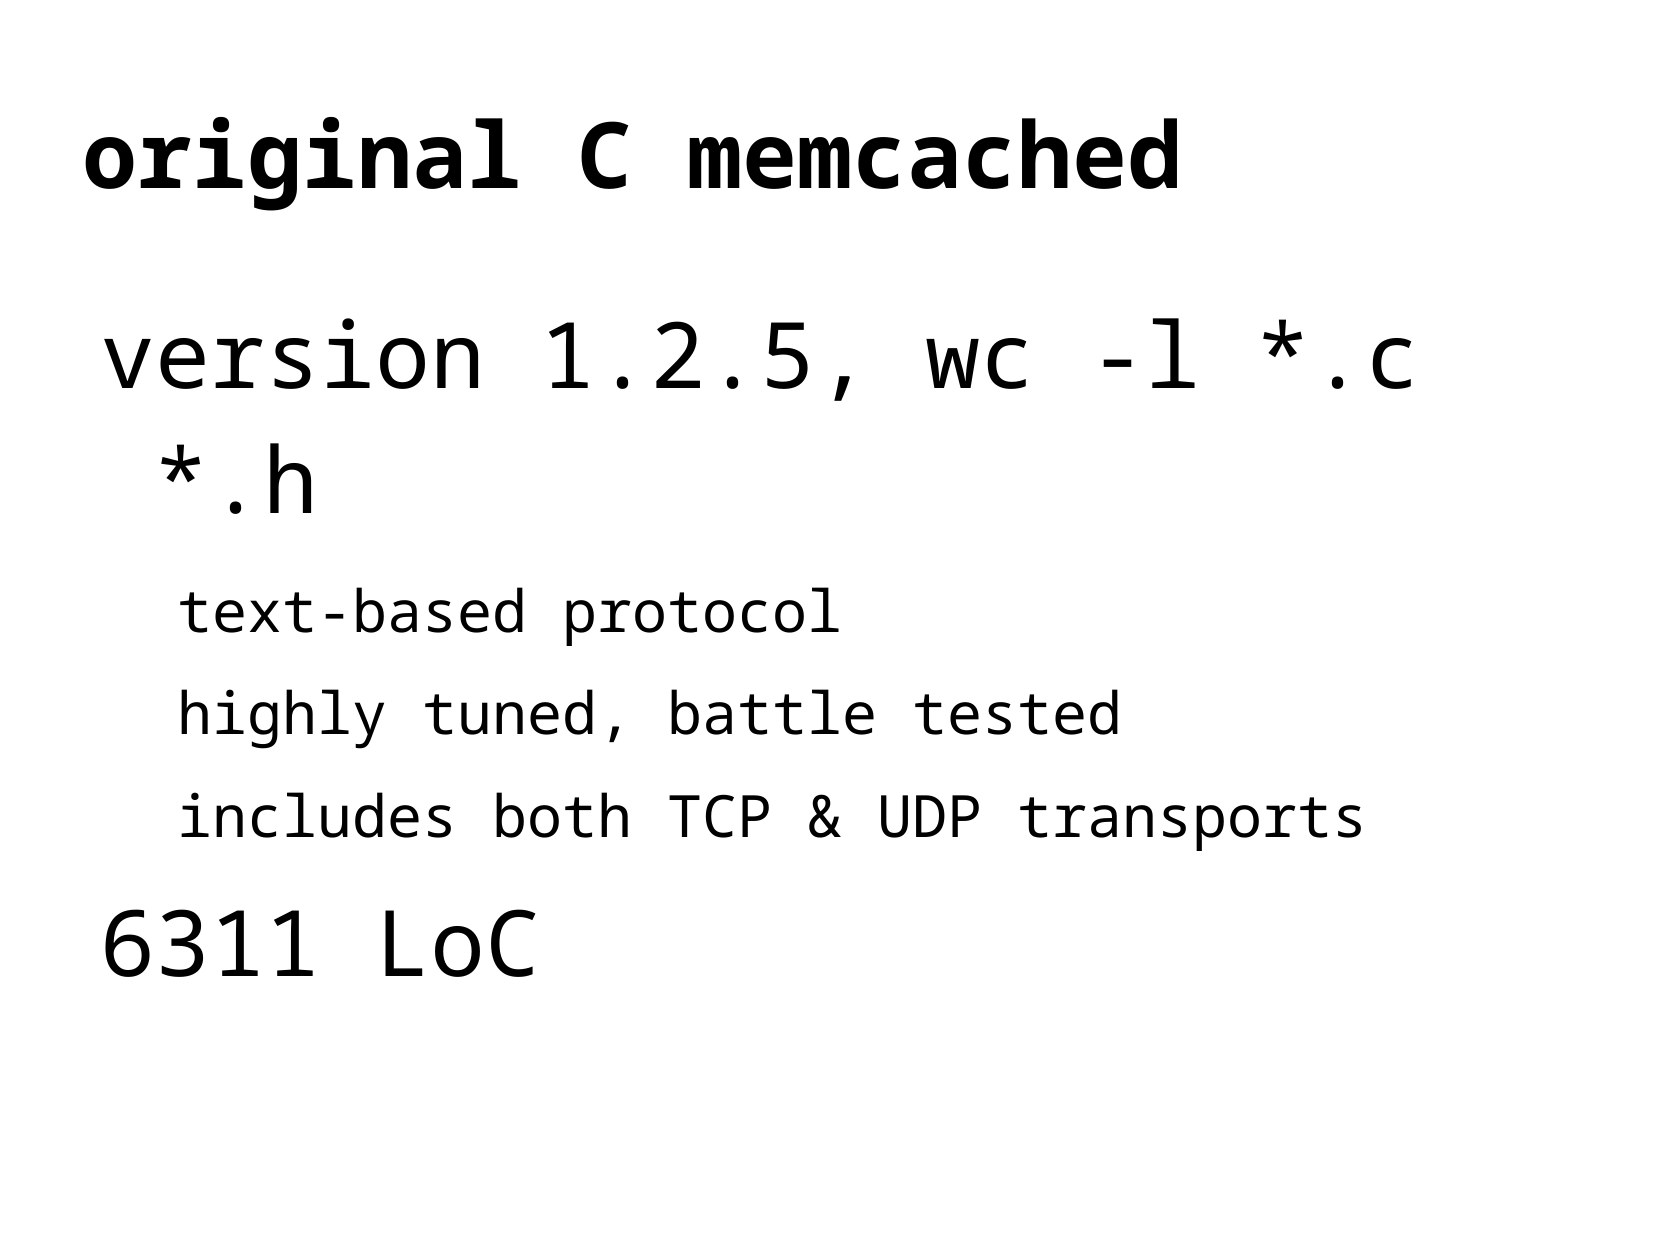

# original C memcached
version 1.2.5, wc -l *.c *.h
text-based protocol
highly tuned, battle tested
includes both TCP & UDP transports
6311 LoC